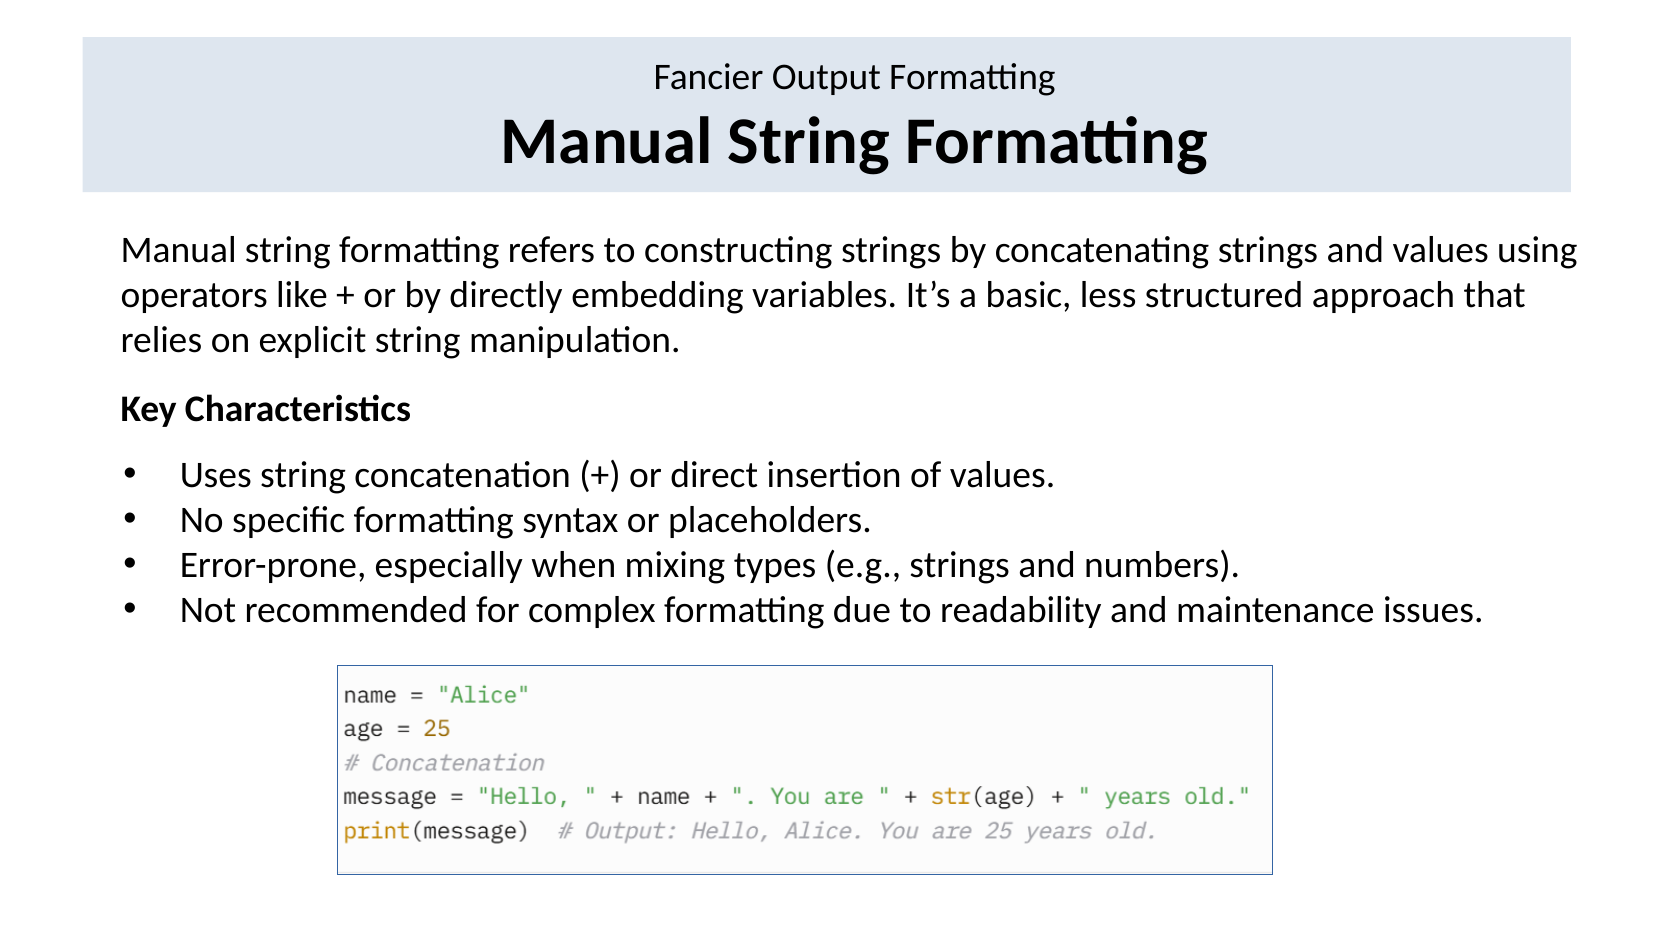

# Fancier Output Formatting Manual String Formatting
Manual string formatting refers to constructing strings by concatenating strings and values using operators like + or by directly embedding variables. It’s a basic, less structured approach that relies on explicit string manipulation.
Key Characteristics
Uses string concatenation (+) or direct insertion of values.
No specific formatting syntax or placeholders.
Error-prone, especially when mixing types (e.g., strings and numbers).
Not recommended for complex formatting due to readability and maintenance issues.